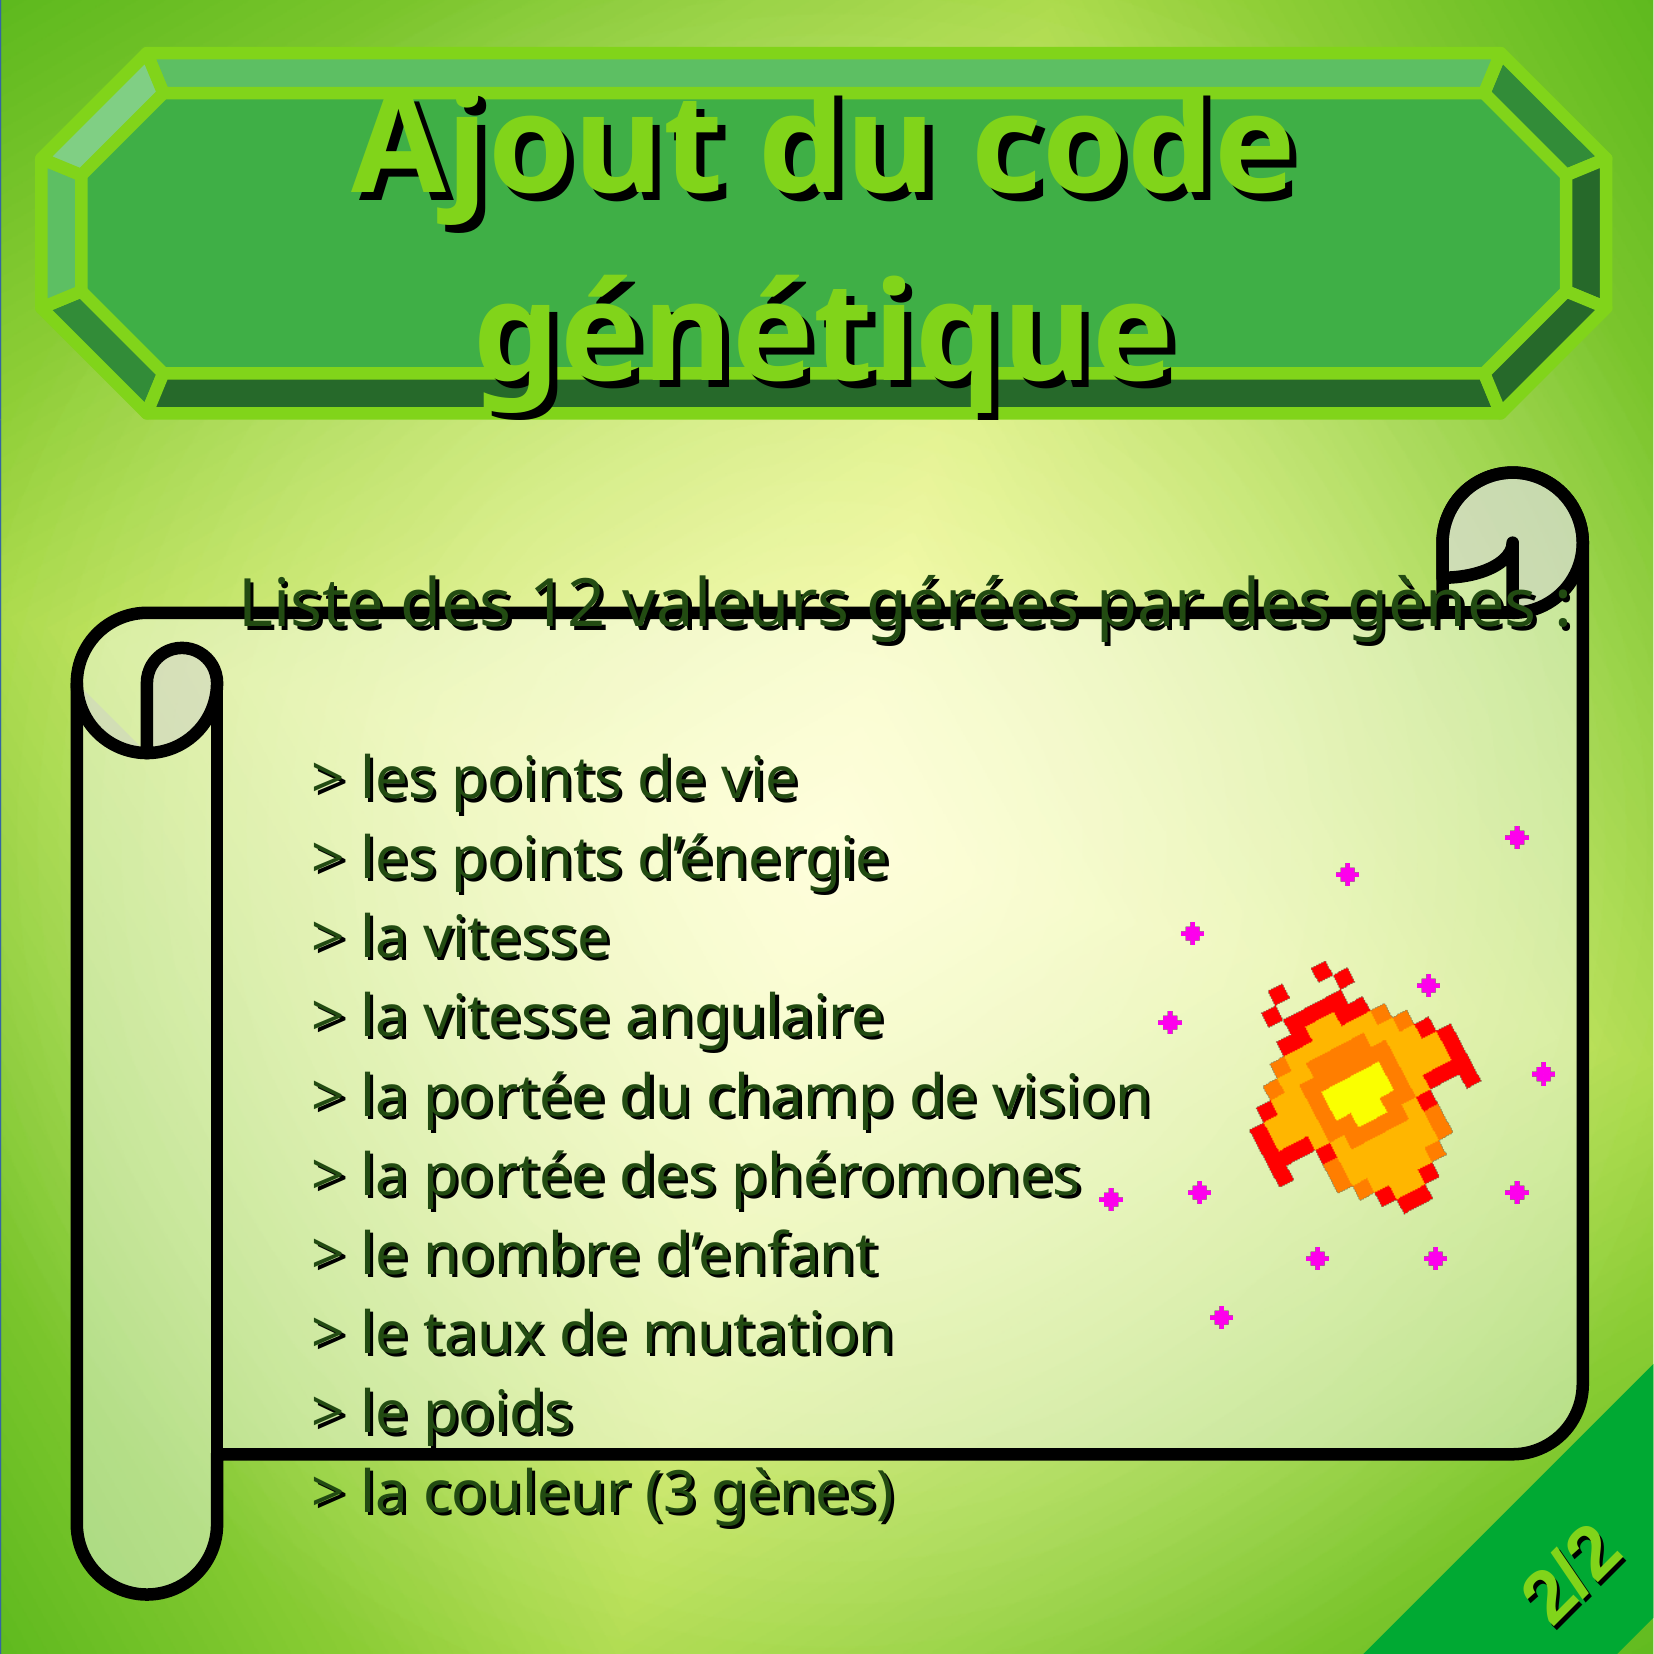

Ajout du code génétique
Liste des 12 valeurs gérées par des gènes :
	> les points de vie
	> les points d’énergie
	> la vitesse
	> la vitesse angulaire
	> la portée du champ de vision
	> la portée des phéromones
	> le nombre d’enfant
	> le taux de mutation
	> le poids
	> la couleur (3 gènes)
2/2